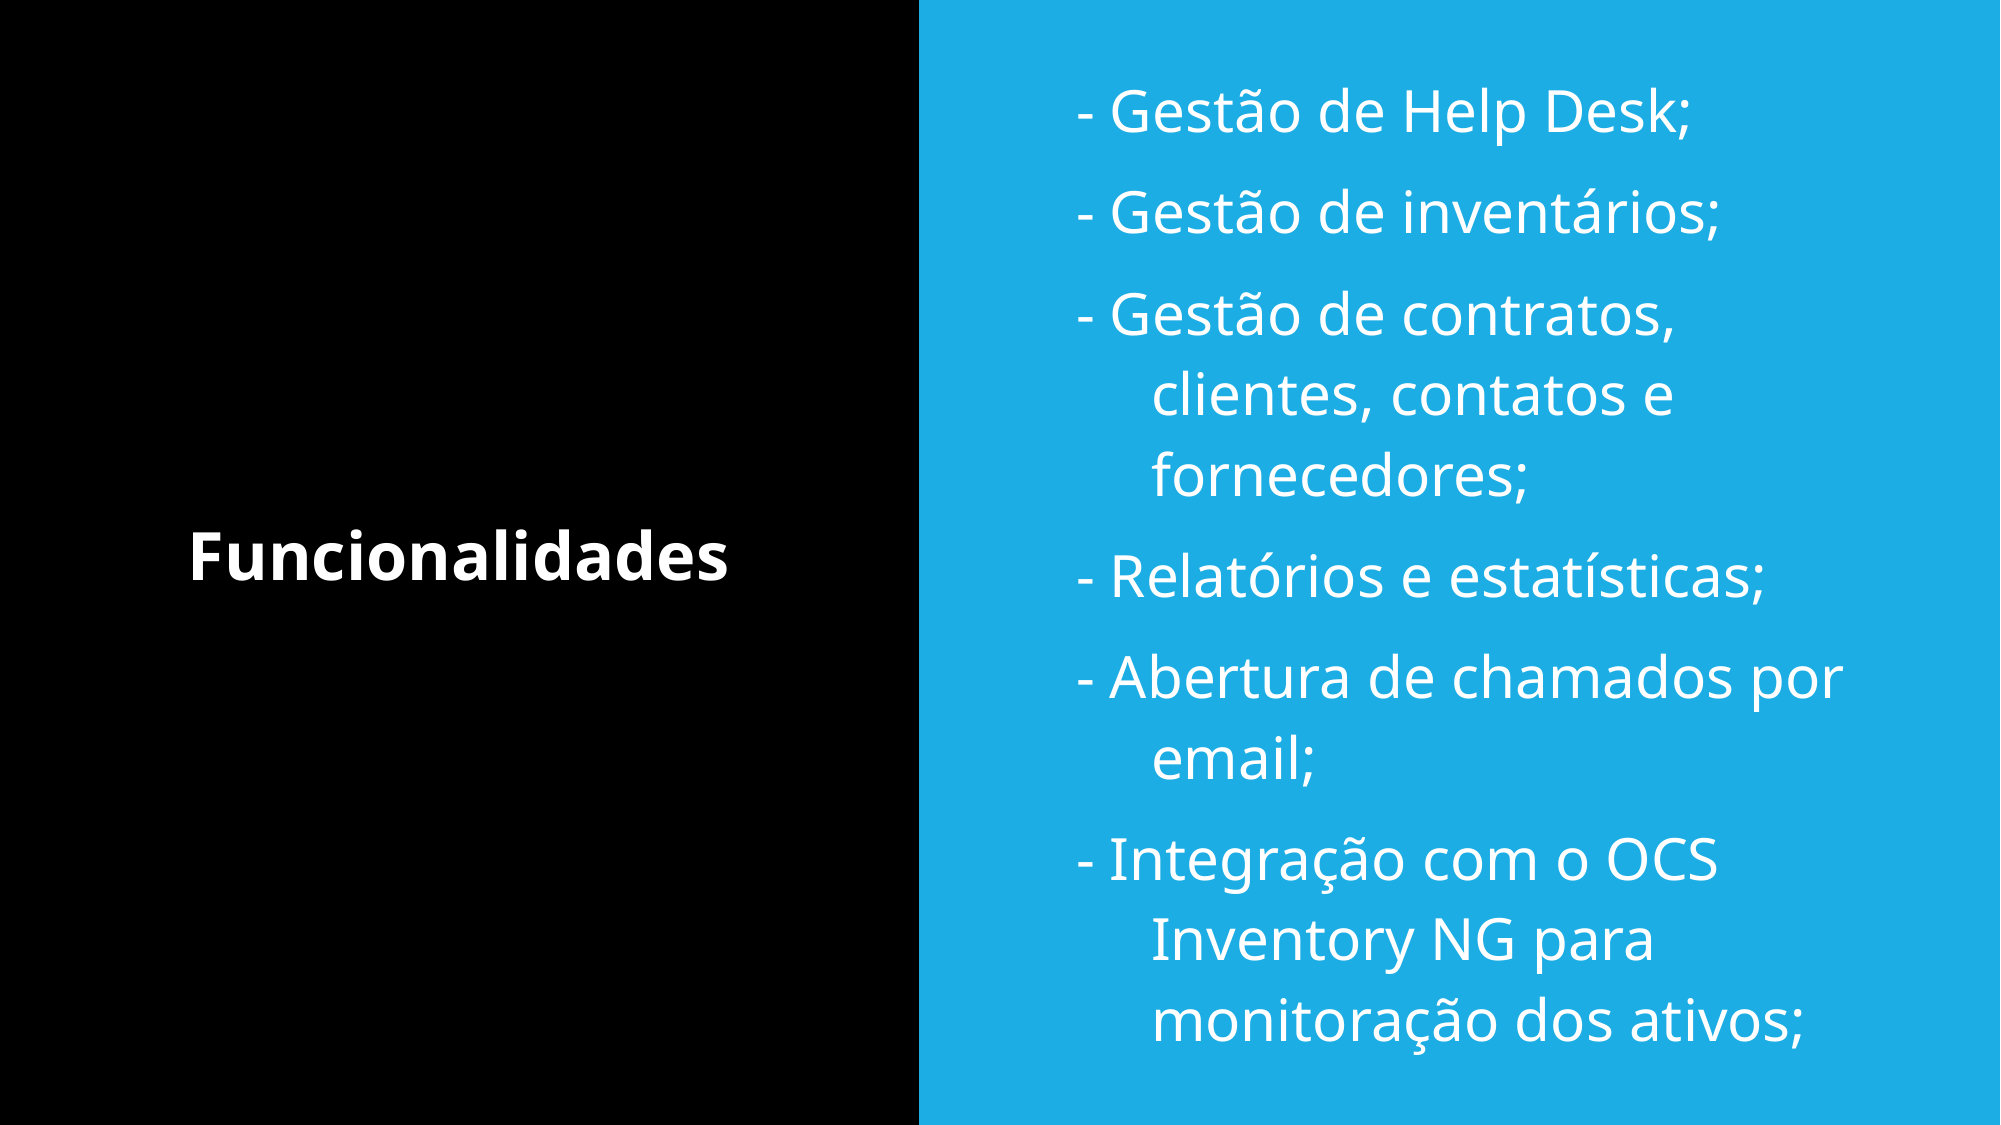

- Gestão de Help Desk;
- Gestão de inventários;
- Gestão de contratos, clientes, contatos e fornecedores;
- Relatórios e estatísticas;
- Abertura de chamados por email;
- Integração com o OCS Inventory NG para monitoração dos ativos;
Funcionalidades